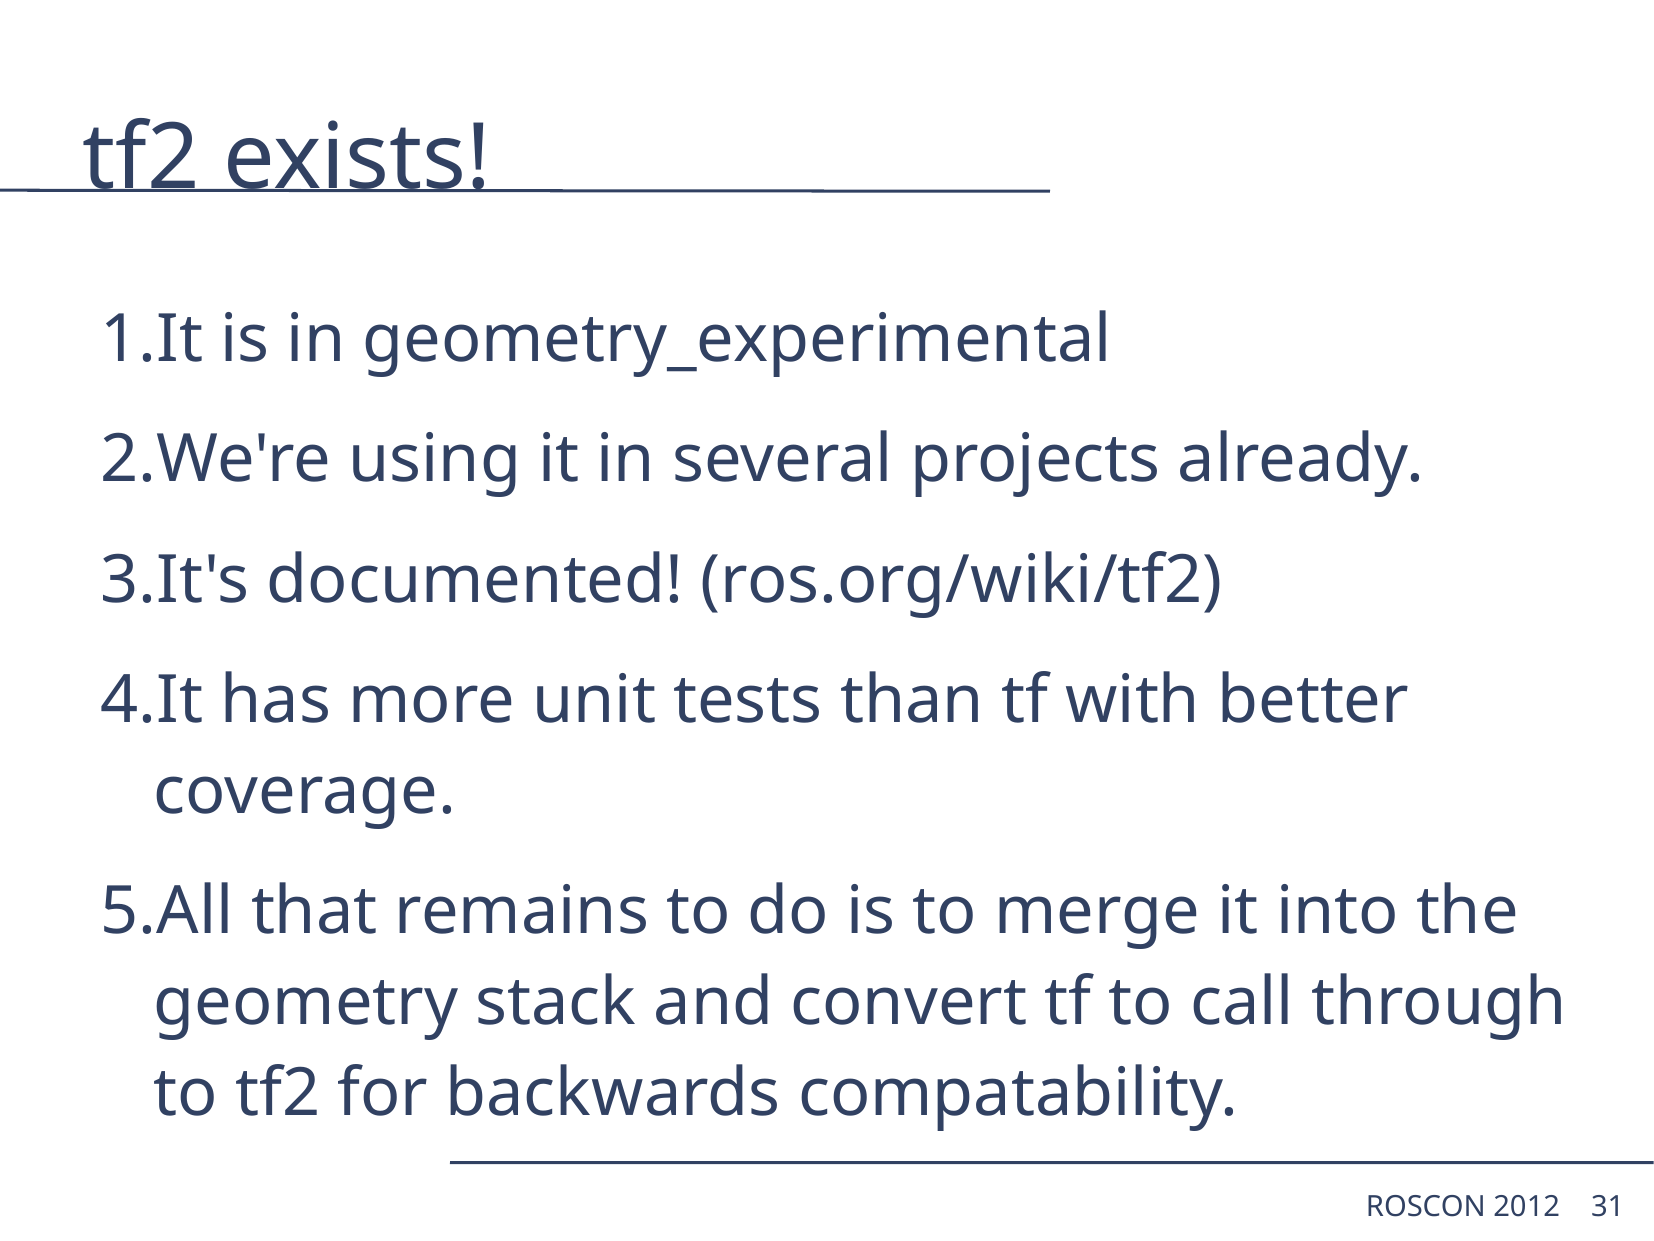

# tf2 exists!
It is in geometry_experimental
We're using it in several projects already.
It's documented! (ros.org/wiki/tf2)
It has more unit tests than tf with better coverage.
All that remains to do is to merge it into the geometry stack and convert tf to call through to tf2 for backwards compatability.